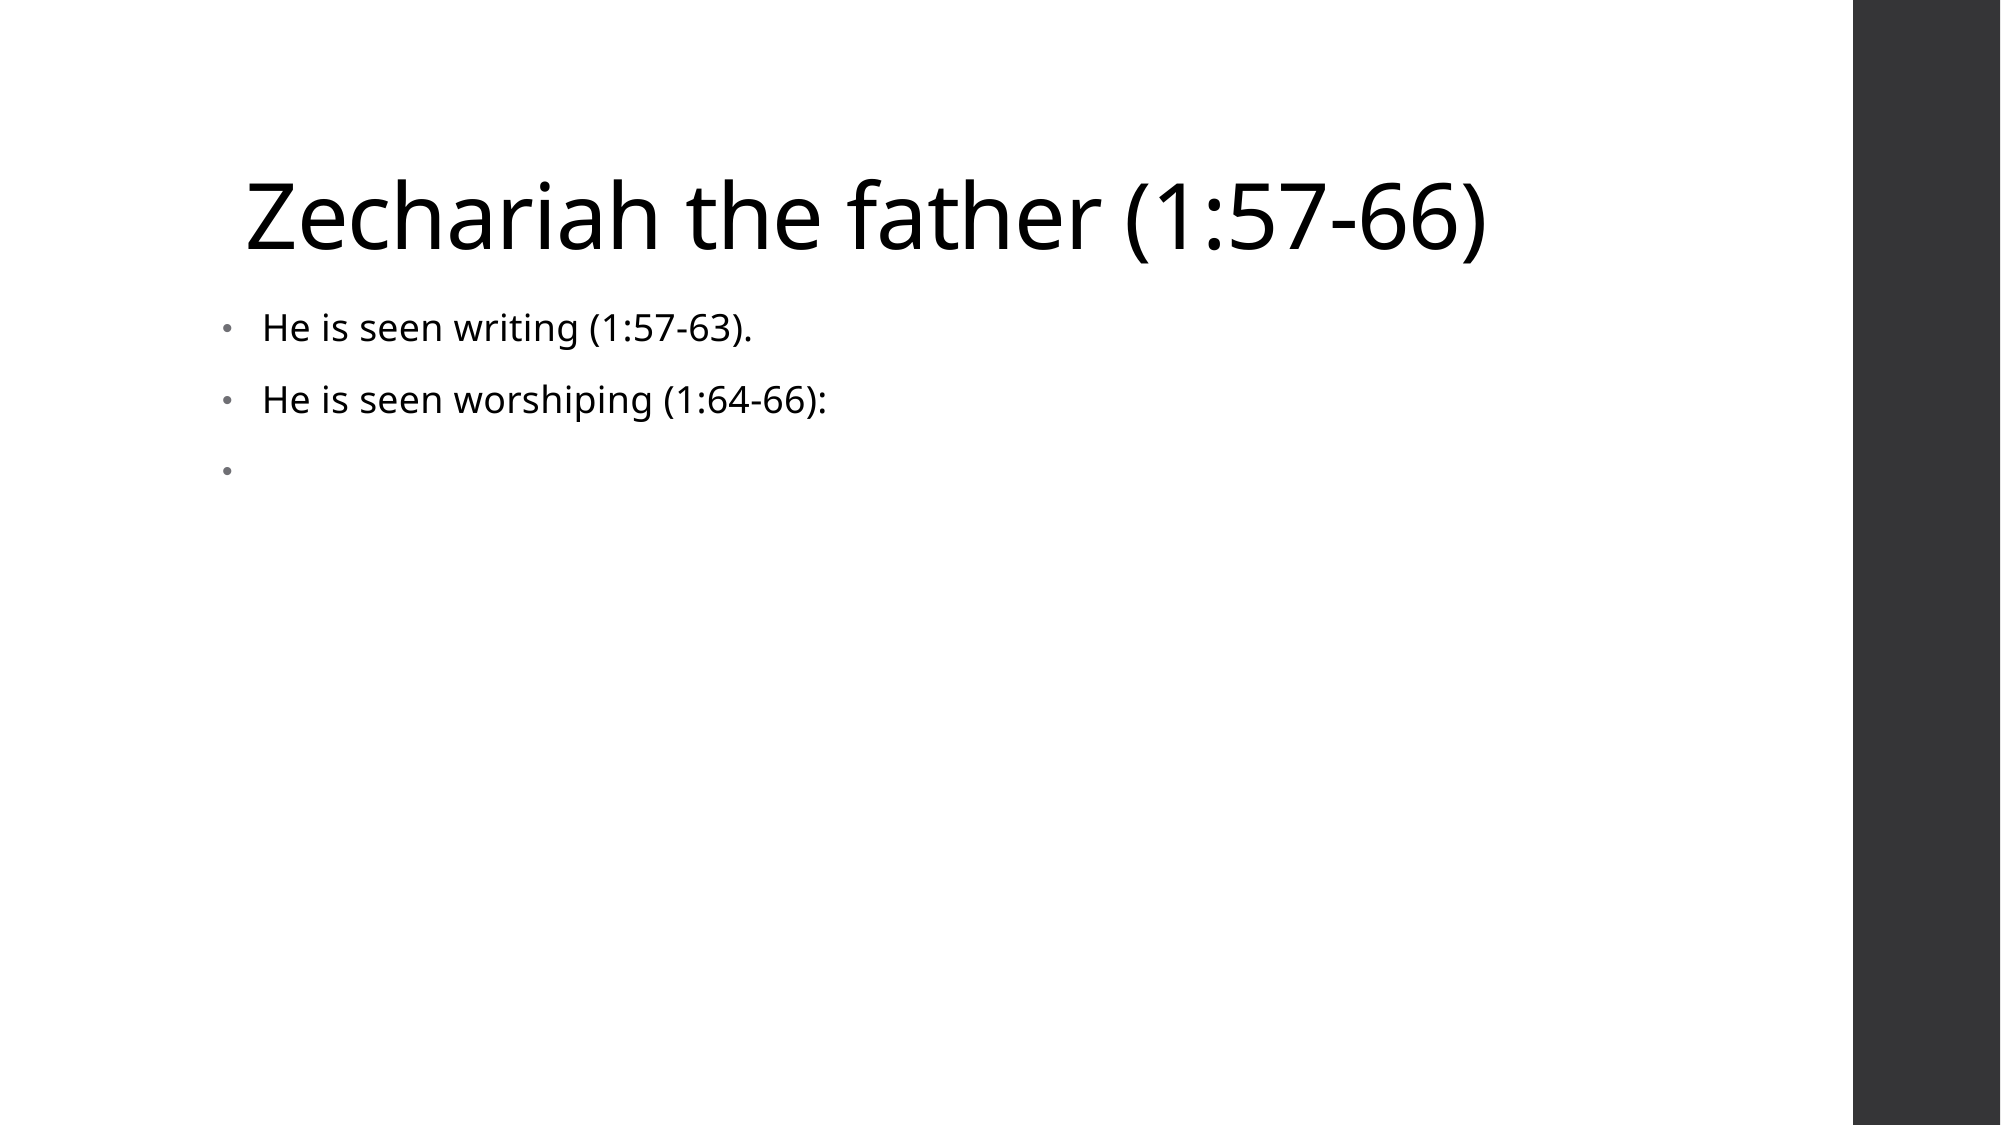

# Zechariah the father (1:57-66)
 He is seen writing (1:57-63).
 He is seen worshiping (1:64-66):